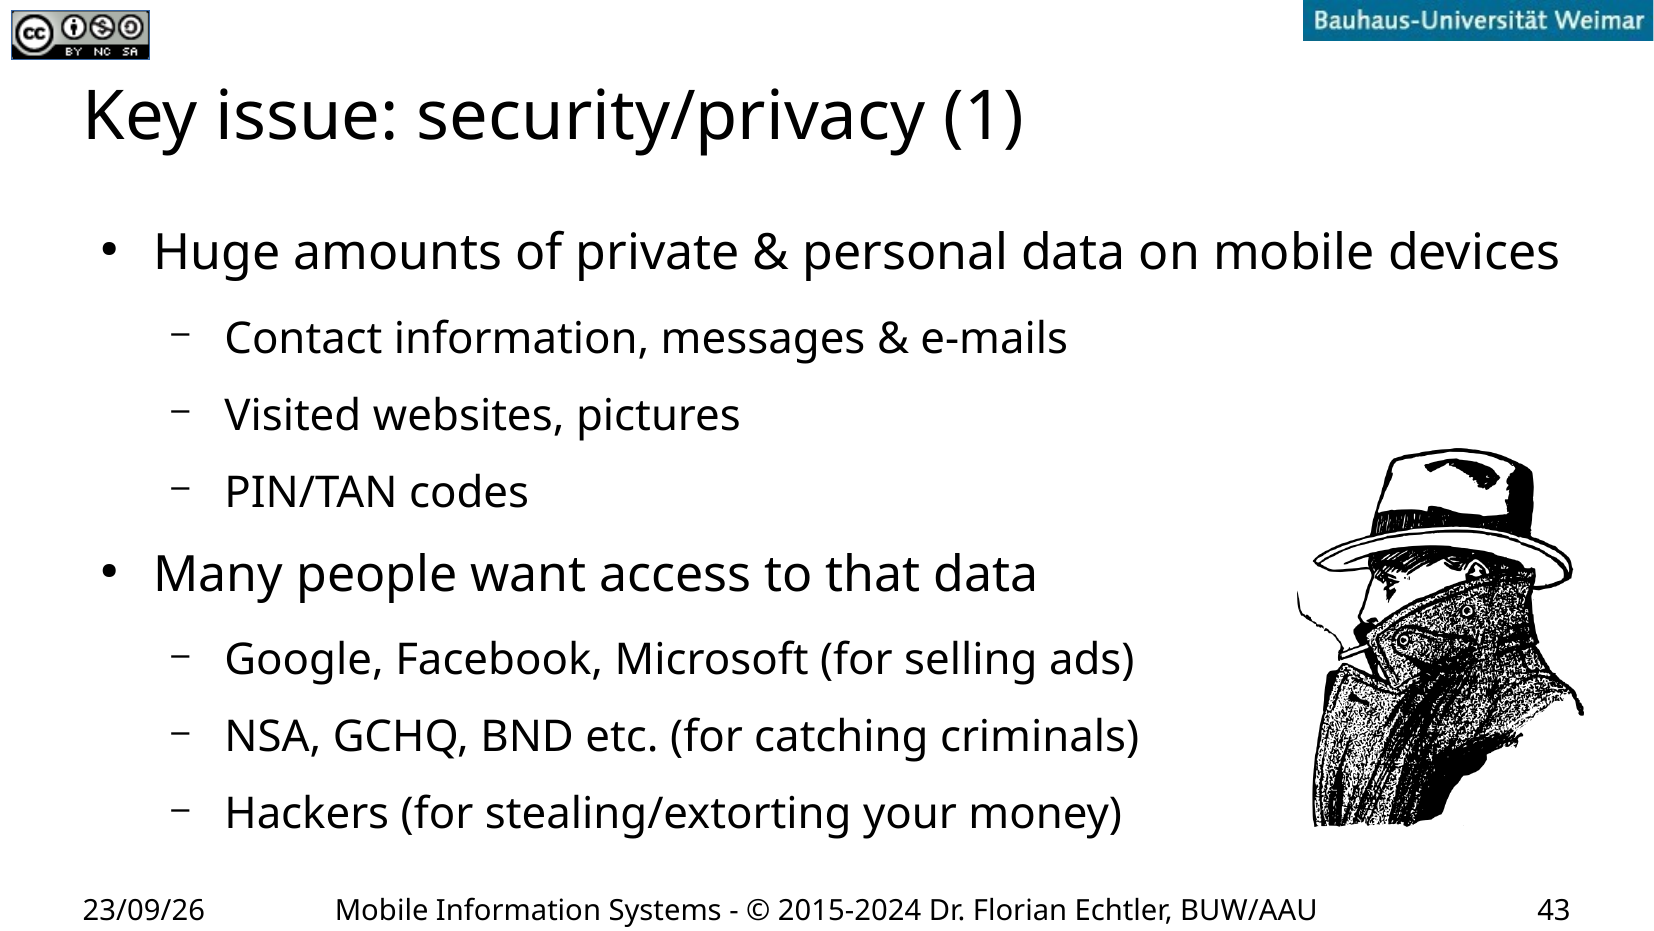

# Key issue: security/privacy (1)
Huge amounts of private & personal data on mobile devices
Contact information, messages & e-mails
Visited websites, pictures
PIN/TAN codes
Many people want access to that data
Google, Facebook, Microsoft (for selling ads)
NSA, GCHQ, BND etc. (for catching criminals)
Hackers (for stealing/extorting your money)
Mobile Information Systems - © 2015-2024 Dr. Florian Echtler, BUW/AAU
43